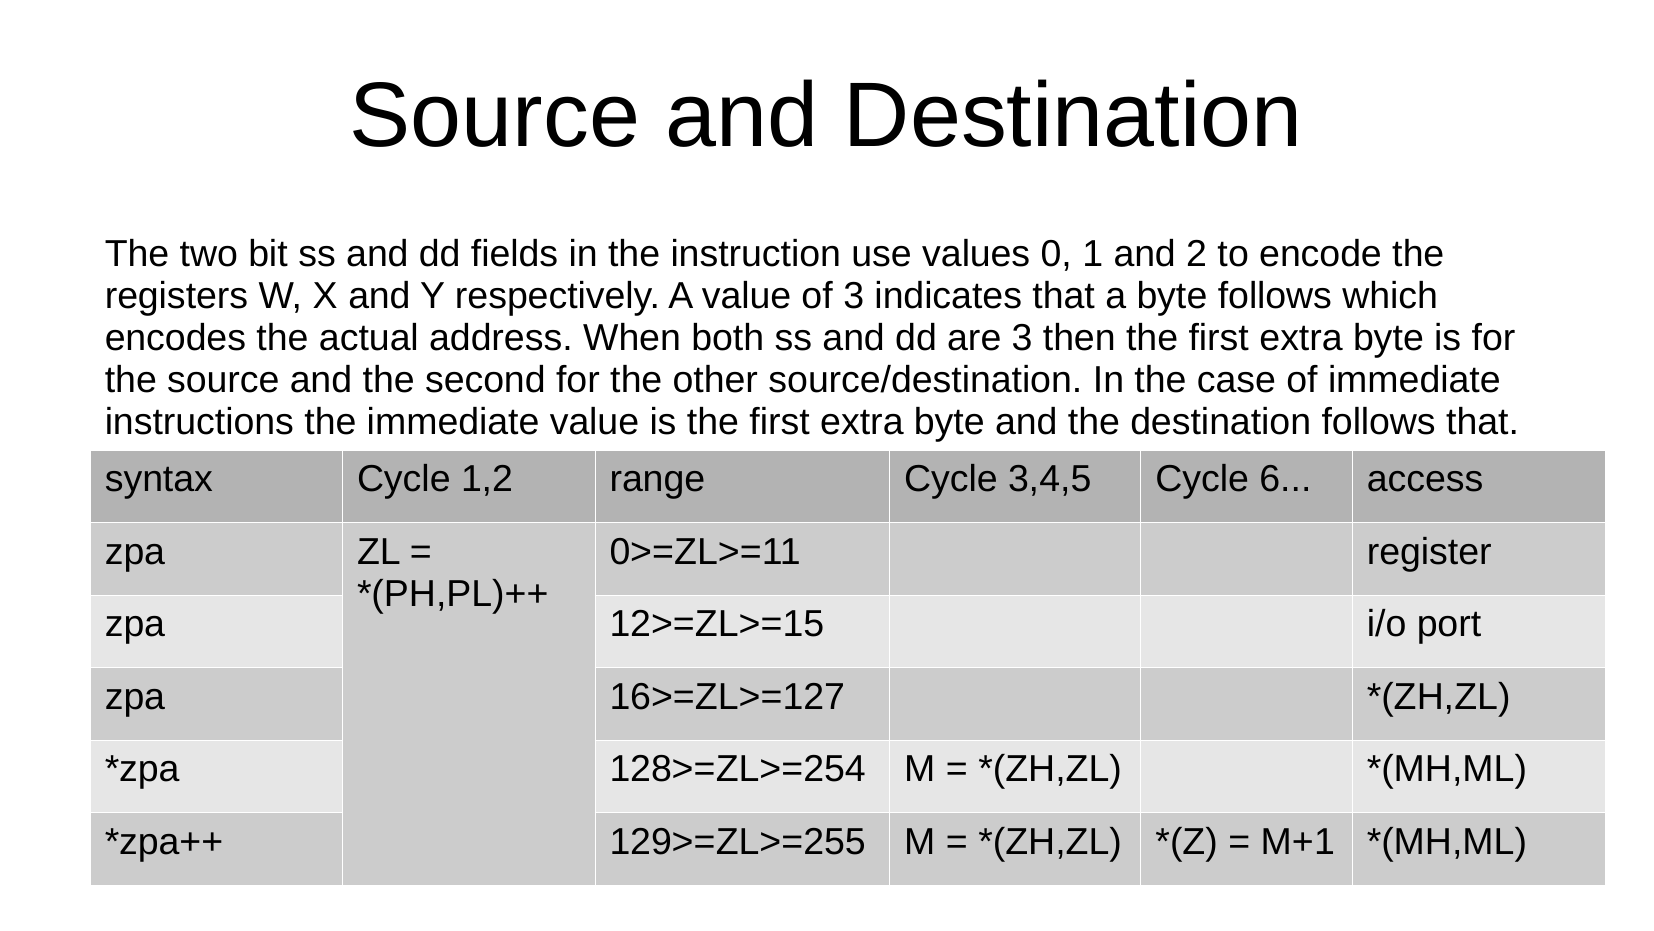

# Source and Destination
The two bit ss and dd fields in the instruction use values 0, 1 and 2 to encode the registers W, X and Y respectively. A value of 3 indicates that a byte follows which encodes the actual address. When both ss and dd are 3 then the first extra byte is for the source and the second for the other source/destination. In the case of immediate instructions the immediate value is the first extra byte and the destination follows that.
| syntax | Cycle 1,2 | range | Cycle 3,4,5 | Cycle 6... | access |
| --- | --- | --- | --- | --- | --- |
| zpa | ZL = \*(PH,PL)++ | 0>=ZL>=11 | | | register |
| zpa | | 12>=ZL>=15 | | | i/o port |
| zpa | | 16>=ZL>=127 | | | \*(ZH,ZL) |
| \*zpa | | 128>=ZL>=254 | M = \*(ZH,ZL) | | \*(MH,ML) |
| \*zpa++ | | 129>=ZL>=255 | M = \*(ZH,ZL) | \*(Z) = M+1 | \*(MH,ML) |